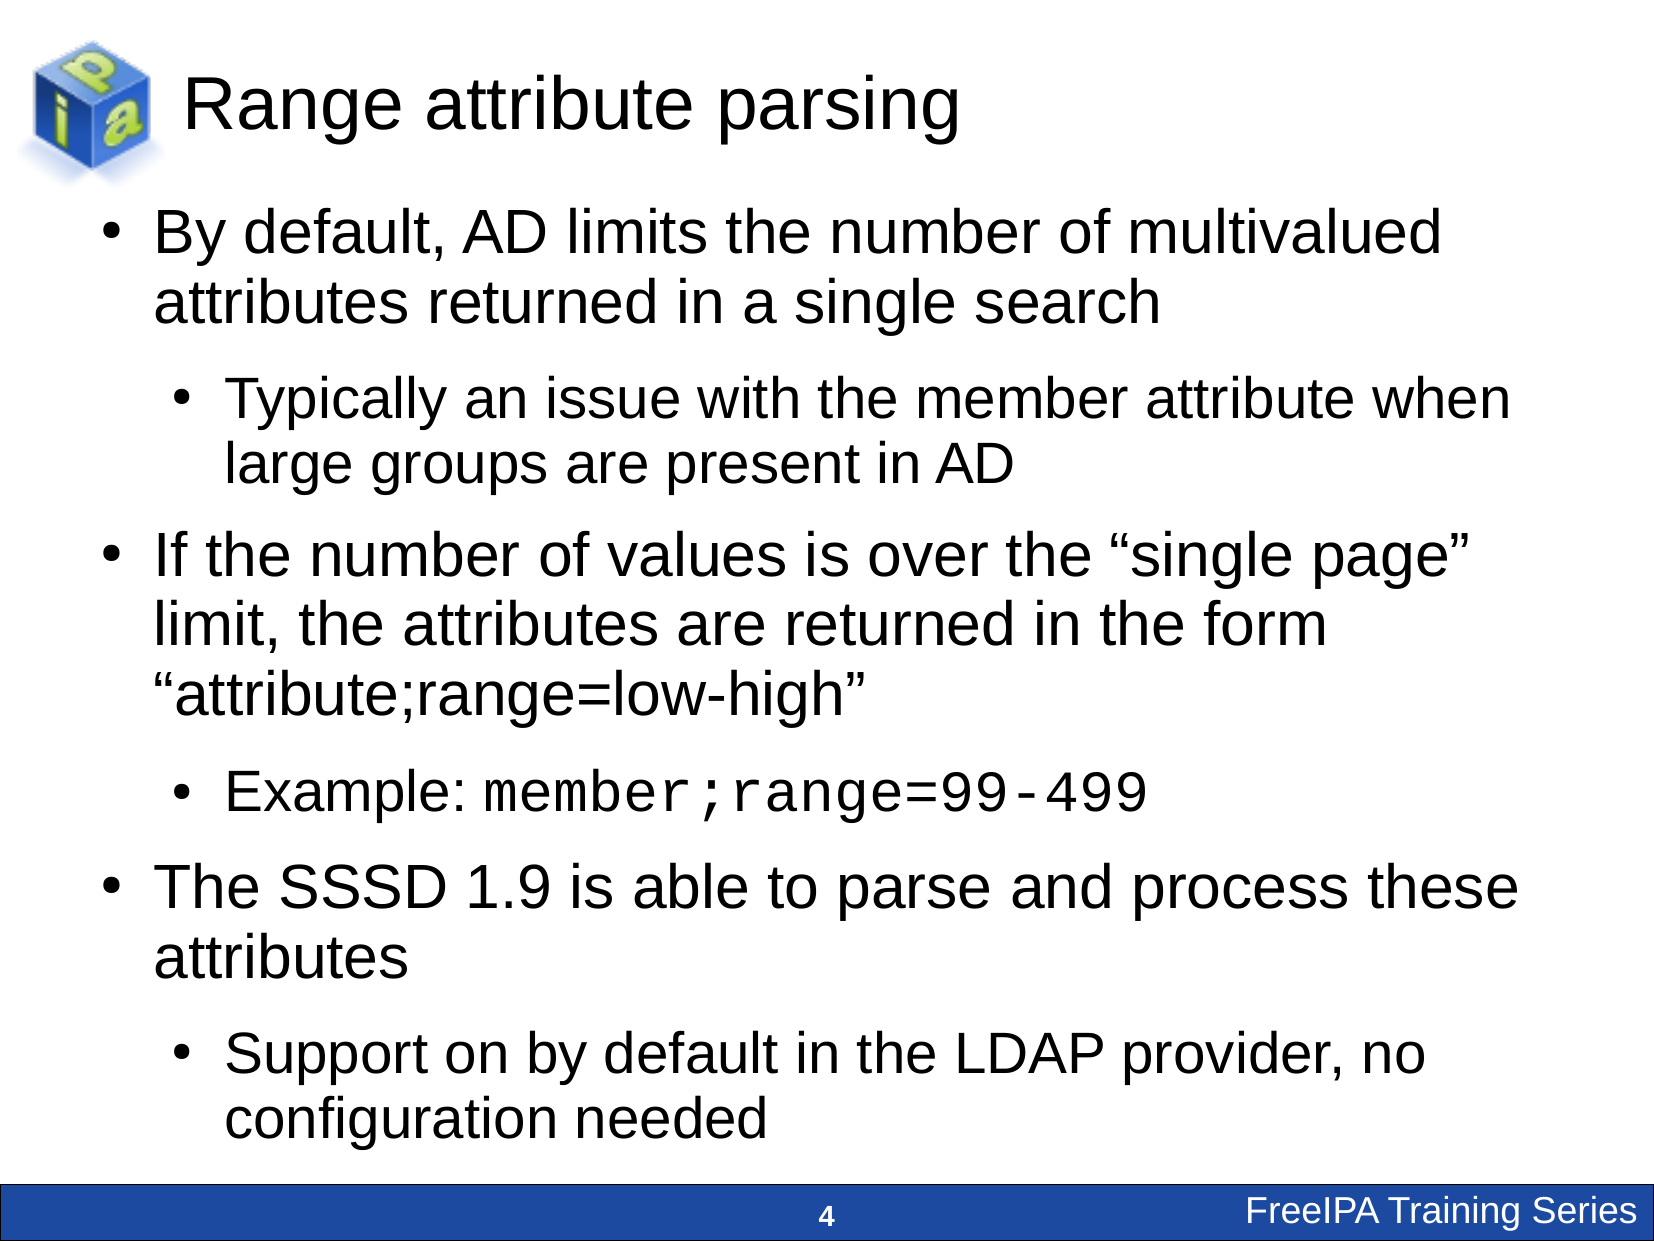

# Range attribute parsing
By default, AD limits the number of multivalued attributes returned in a single search
Typically an issue with the member attribute when large groups are present in AD
If the number of values is over the “single page” limit, the attributes are returned in the form “attribute;range=low-high”
Example: member;range=99-499
The SSSD 1.9 is able to parse and process these attributes
Support on by default in the LDAP provider, no configuration needed
4